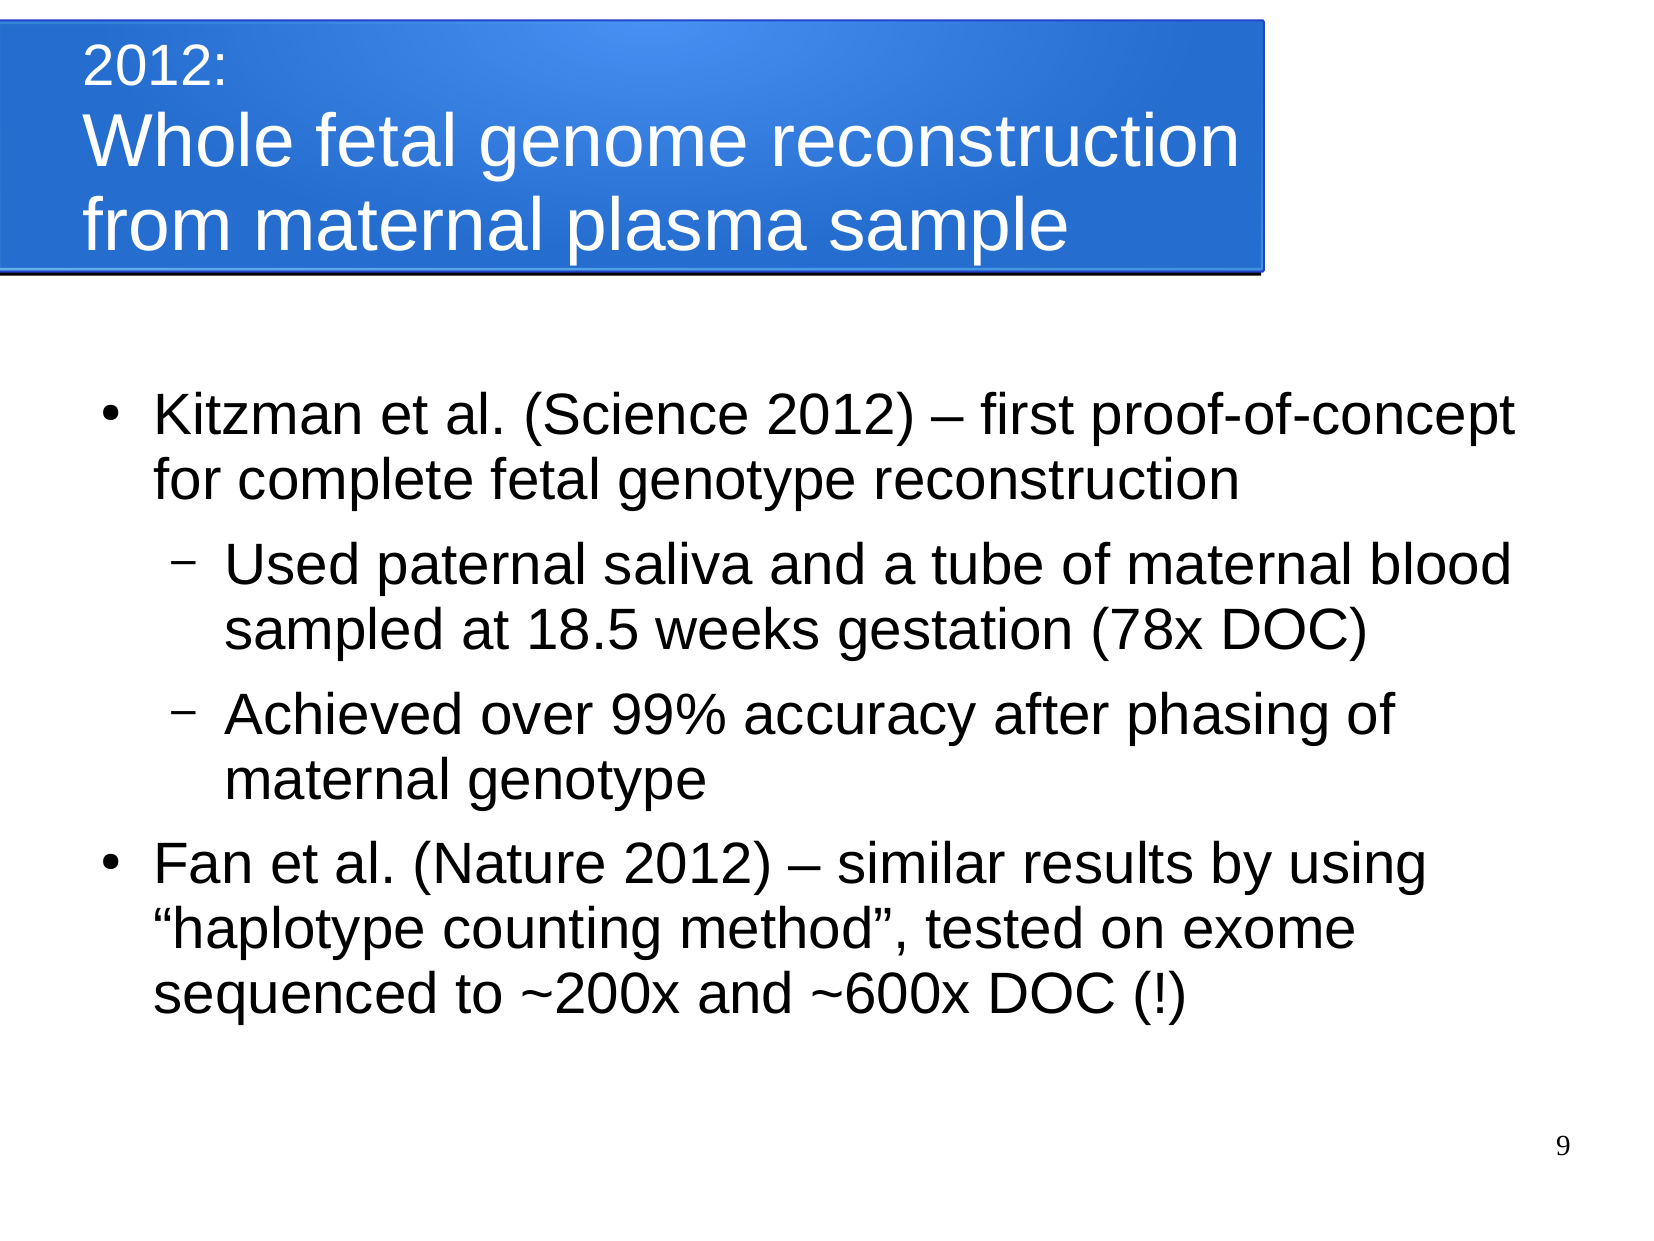

# 2012: Whole fetal genome reconstruction from maternal plasma sample
Kitzman et al. (Science 2012) – first proof-of-concept for complete fetal genotype reconstruction
Used paternal saliva and a tube of maternal blood sampled at 18.5 weeks gestation (78x DOC)
Achieved over 99% accuracy after phasing of maternal genotype
Fan et al. (Nature 2012) – similar results by using “haplotype counting method”, tested on exome sequenced to ~200x and ~600x DOC (!)
9